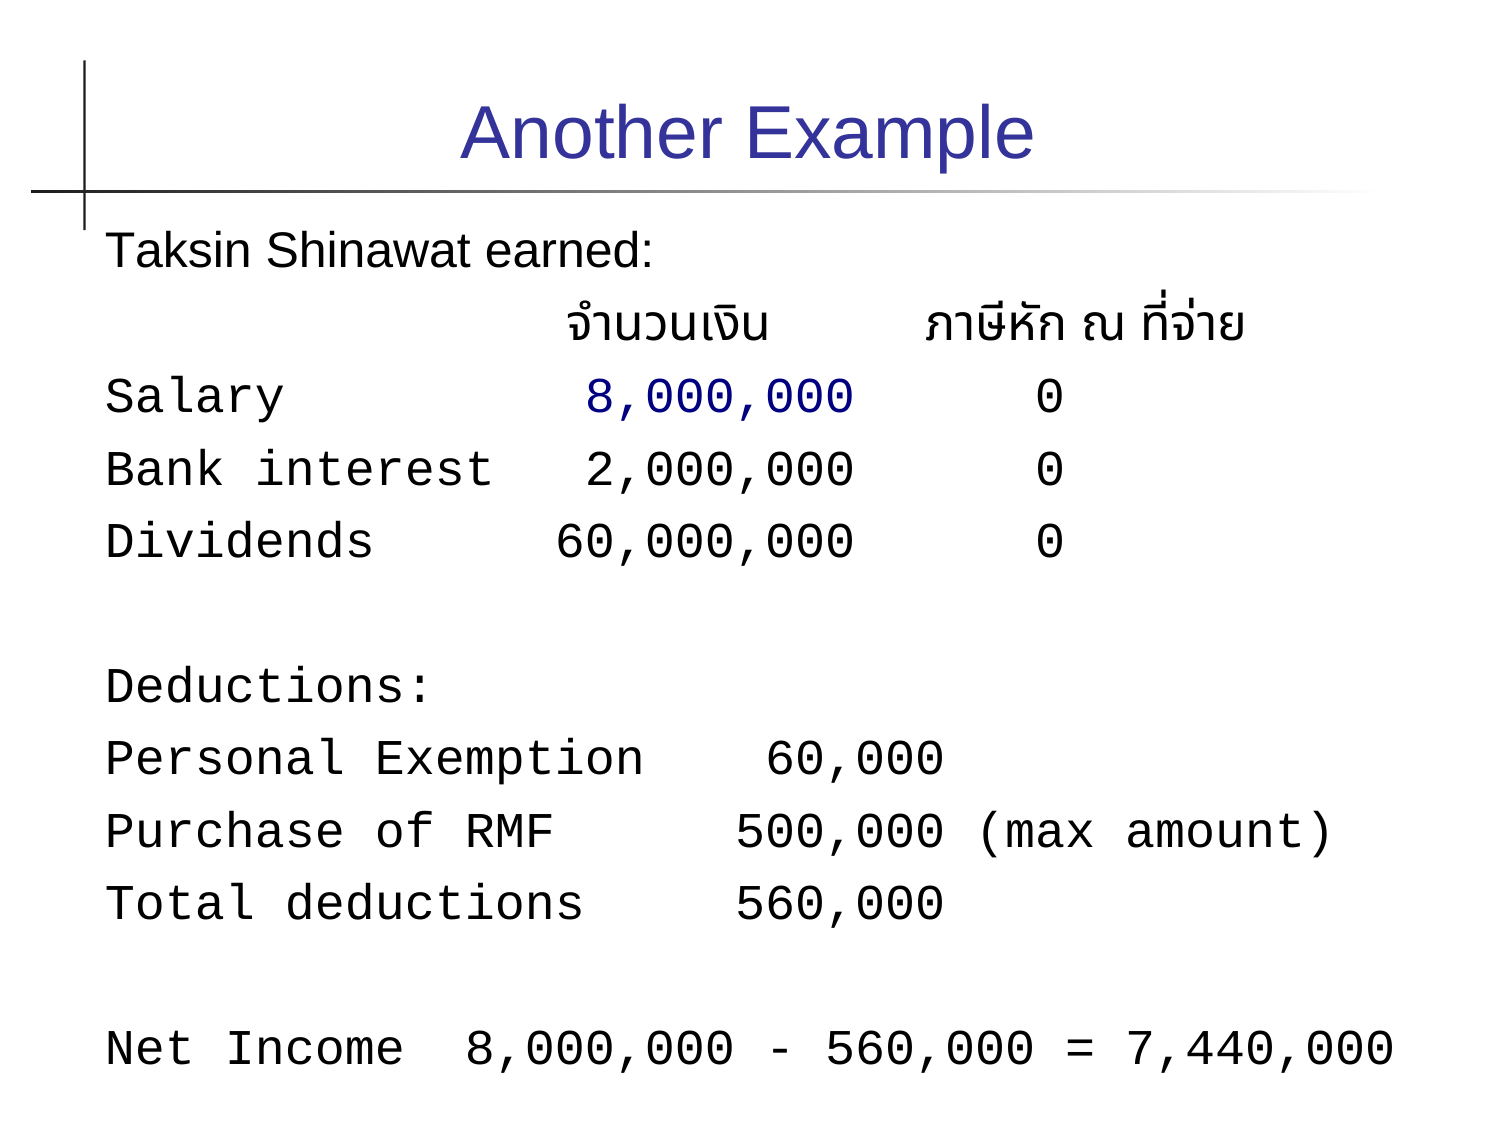

# Another Example
Taksin Shinawat earned:
 จำนวนเงิน ภาษีหัก ณ ที่จ่าย
Salary 8,000,000 0
Bank interest 2,000,000 0
Dividends 60,000,000 0
Deductions:
Personal Exemption 60,000
Purchase of RMF 500,000 (max amount)
Total deductions 560,000
Net Income 8,000,000 - 560,000 = 7,440,000